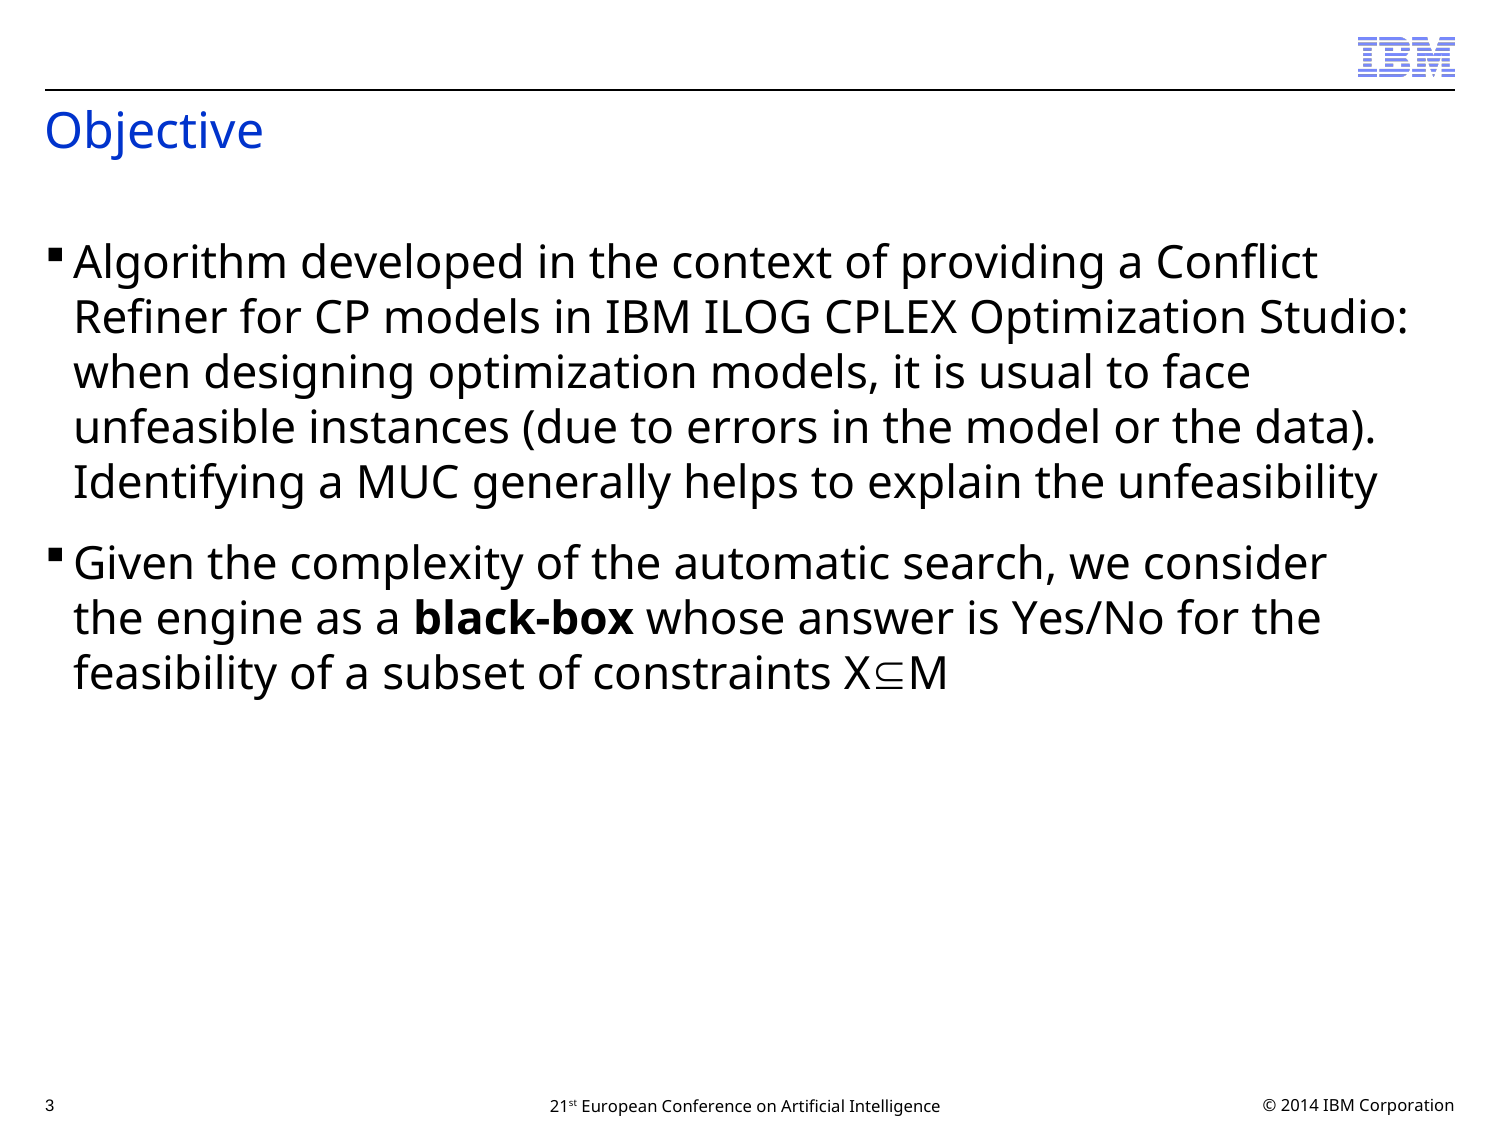

# Objective
Algorithm developed in the context of providing a Conflict Refiner for CP models in IBM ILOG CPLEX Optimization Studio: when designing optimization models, it is usual to face unfeasible instances (due to errors in the model or the data). Identifying a MUC generally helps to explain the unfeasibility
Given the complexity of the automatic search, we consider the engine as a black-box whose answer is Yes/No for the feasibility of a subset of constraints XM
3